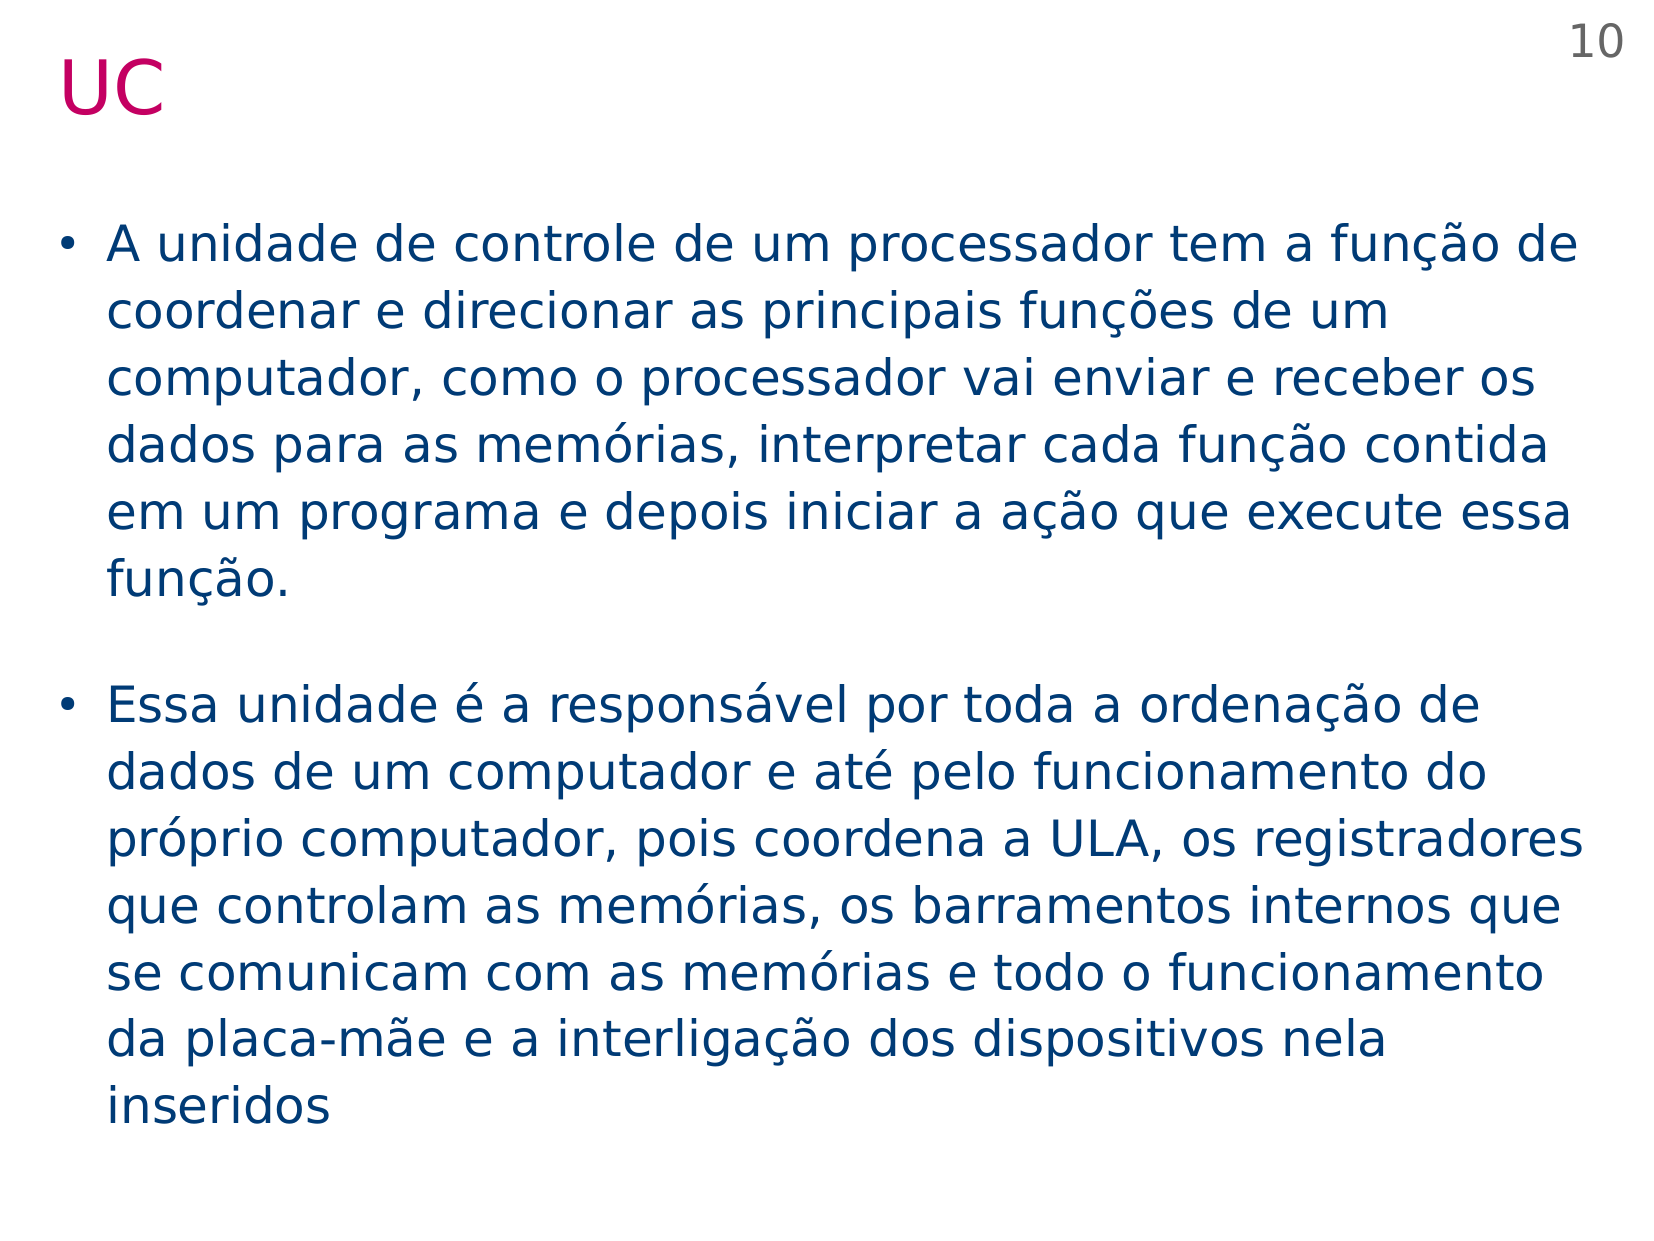

10
# UC
A unidade de controle de um processador tem a função de coordenar e direcionar as principais funções de um computador, como o processador vai enviar e receber os dados para as memórias, interpretar cada função contida em um programa e depois iniciar a ação que execute essa função.
Essa unidade é a responsável por toda a ordenação de dados de um computador e até pelo funcionamento do próprio computador, pois coordena a ULA, os registradores que controlam as memórias, os barramentos internos que se comunicam com as memórias e todo o funcionamento da placa-mãe e a interligação dos dispositivos nela inseridos